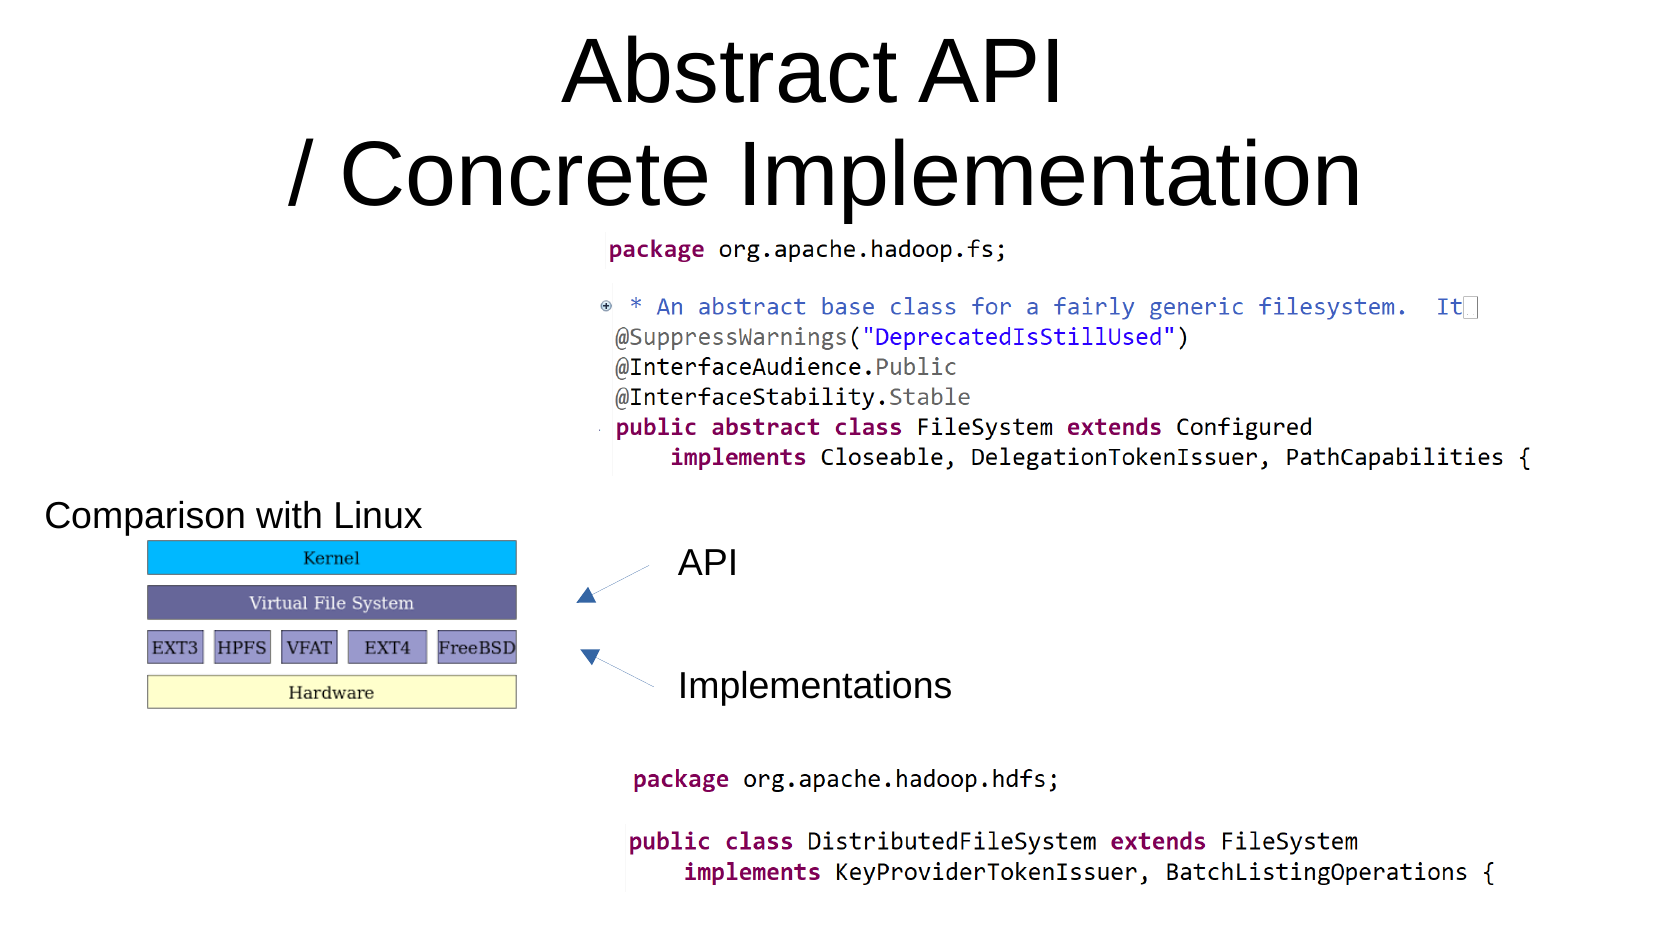

# Abstract API / Concrete Implementation
Comparison with Linux
API
Implementations